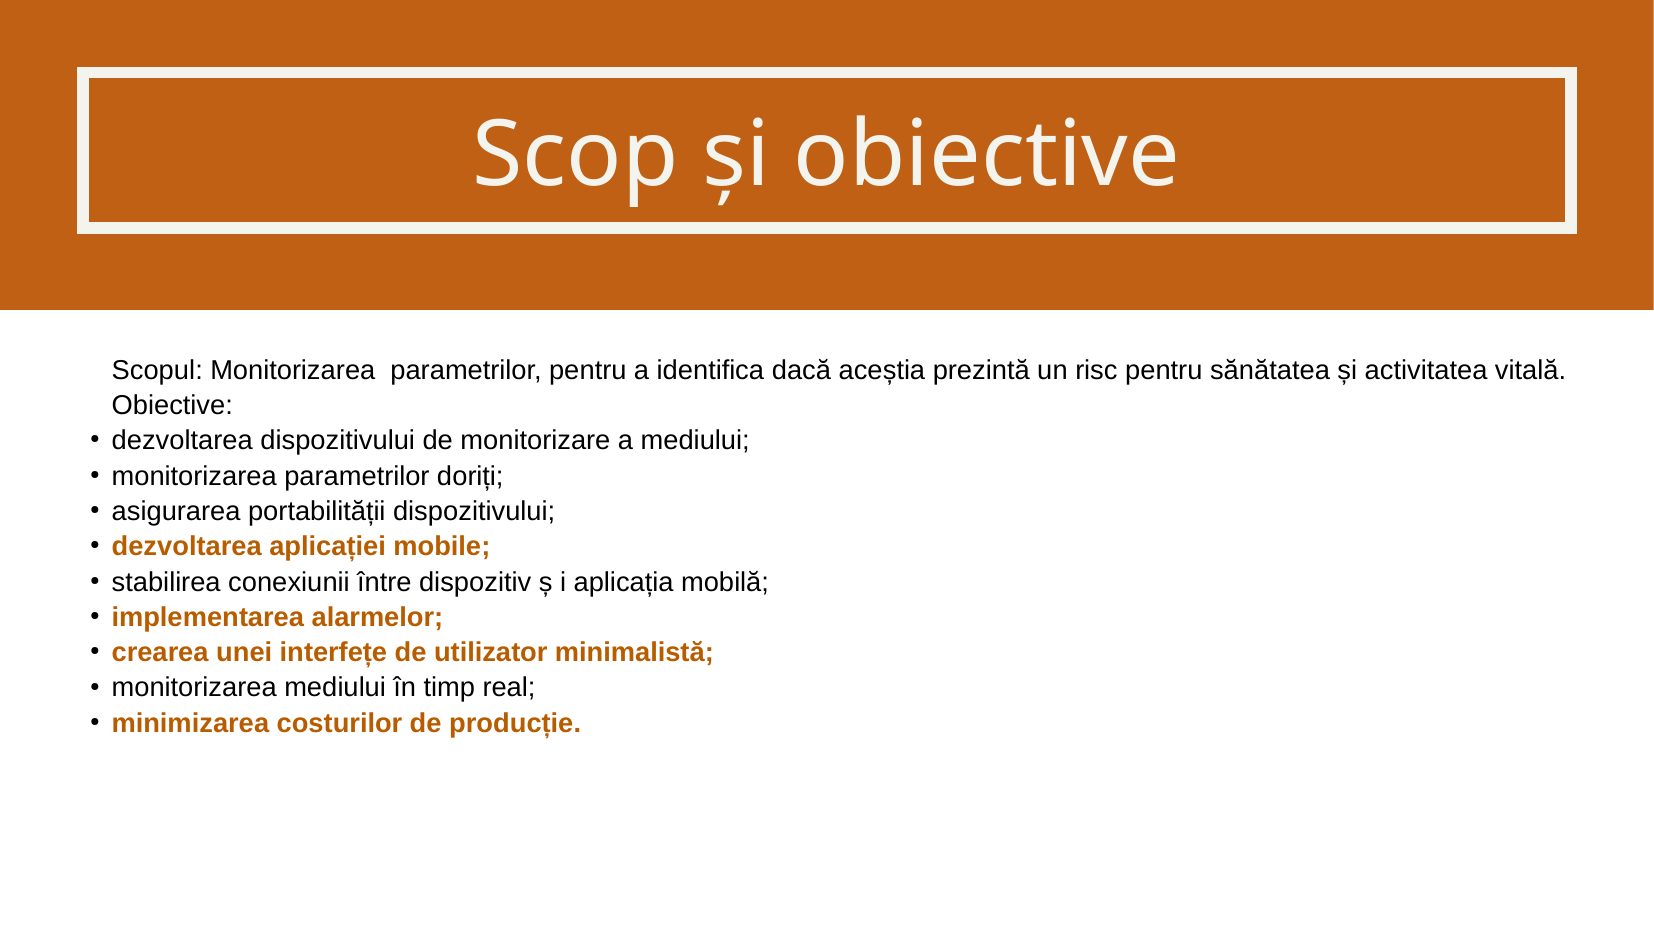

# Scop și obiective
Scopul: Monitorizarea parametrilor, pentru a identifica dacă aceștia prezintă un risc pentru sănătatea și activitatea vitală.
Obiective:
dezvoltarea dispozitivului de monitorizare a mediului;
monitorizarea parametrilor doriți;
asigurarea portabilității dispozitivului;
dezvoltarea aplicației mobile;
stabilirea conexiunii între dispozitiv ș i aplicația mobilă;
implementarea alarmelor;
crearea unei interfețe de utilizator minimalistă;
monitorizarea mediului în timp real;
minimizarea costurilor de producție.